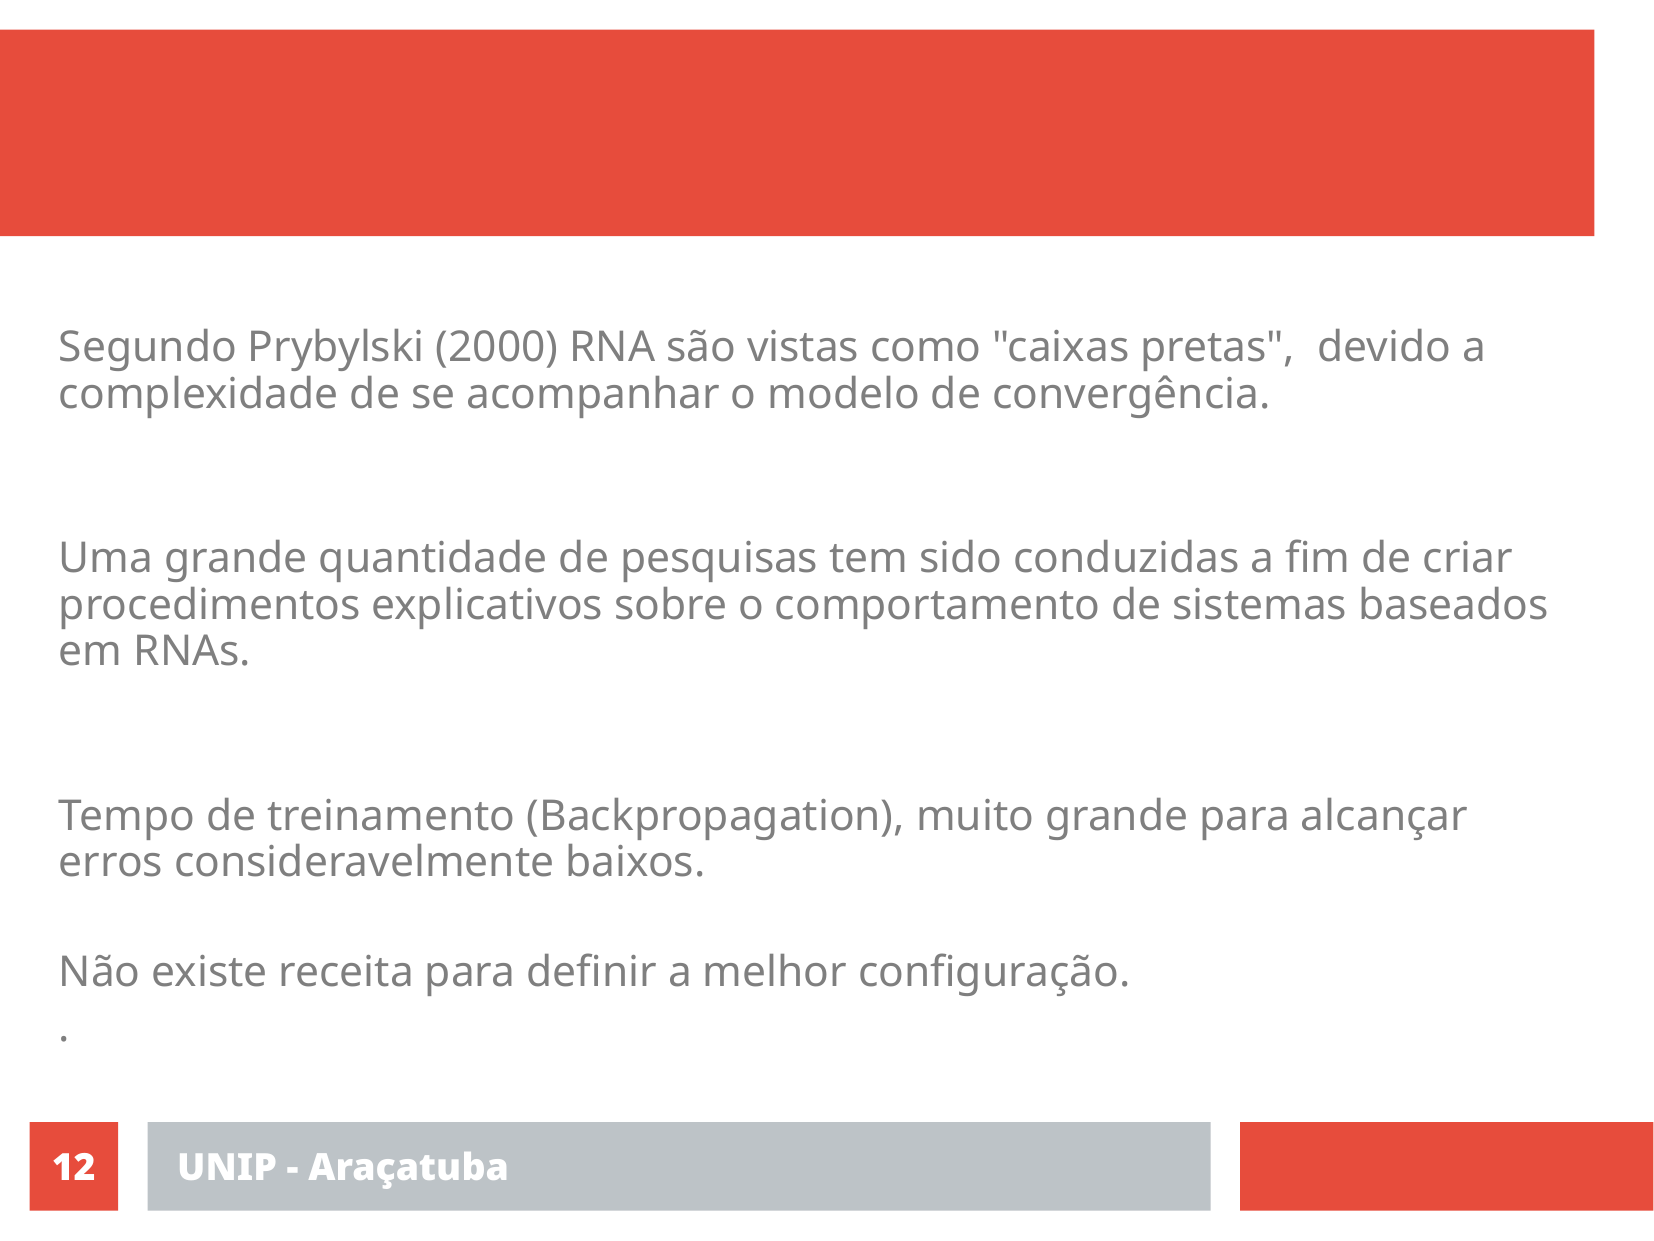

#
Segundo Prybylski (2000) RNA são vistas como "caixas pretas", devido a complexidade de se acompanhar o modelo de convergência.
Uma grande quantidade de pesquisas tem sido conduzidas a fim de criar procedimentos explicativos sobre o comportamento de sistemas baseados em RNAs.
Tempo de treinamento (Backpropagation), muito grande para alcançar erros consideravelmente baixos.
Não existe receita para definir a melhor configuração.
.
12
UNIP - Araçatuba